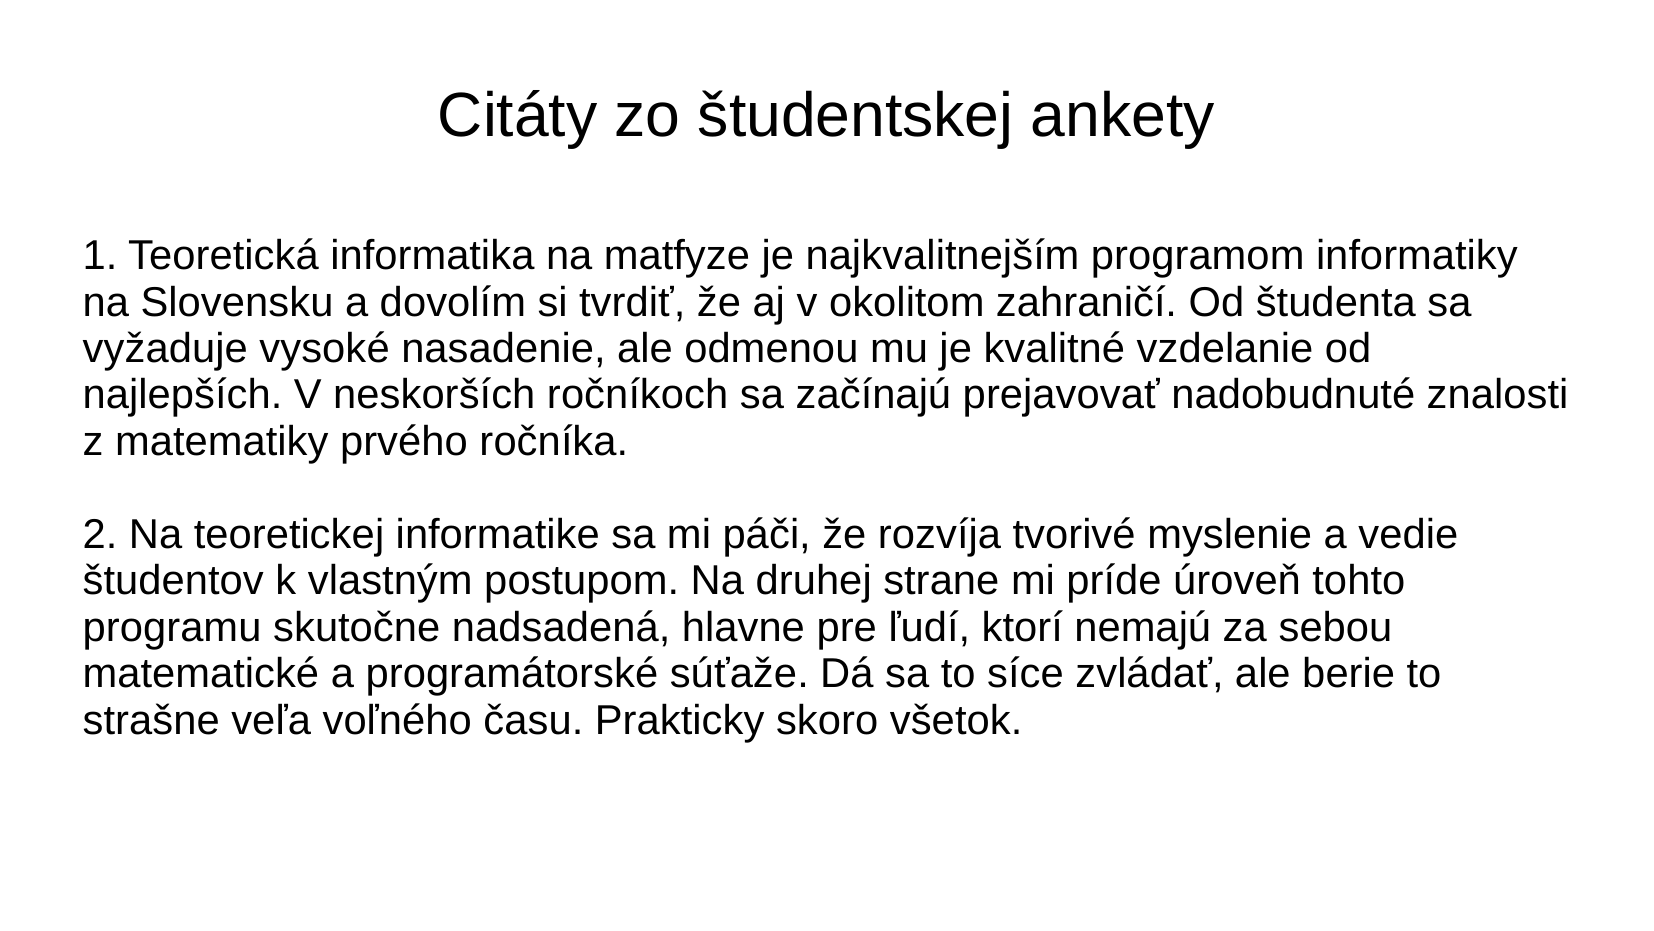

# Citáty zo študentskej ankety
1. Teoretická informatika na matfyze je najkvalitnejším programom informatiky na Slovensku a dovolím si tvrdiť, že aj v okolitom zahraničí. Od študenta sa vyžaduje vysoké nasadenie, ale odmenou mu je kvalitné vzdelanie od najlepších. V neskorších ročníkoch sa začínajú prejavovať nadobudnuté znalosti z matematiky prvého ročníka.
2. Na teoretickej informatike sa mi páči, že rozvíja tvorivé myslenie a vedie študentov k vlastným postupom. Na druhej strane mi príde úroveň tohto programu skutočne nadsadená, hlavne pre ľudí, ktorí nemajú za sebou matematické a programátorské súťaže. Dá sa to síce zvládať, ale berie to strašne veľa voľného času. Prakticky skoro všetok.